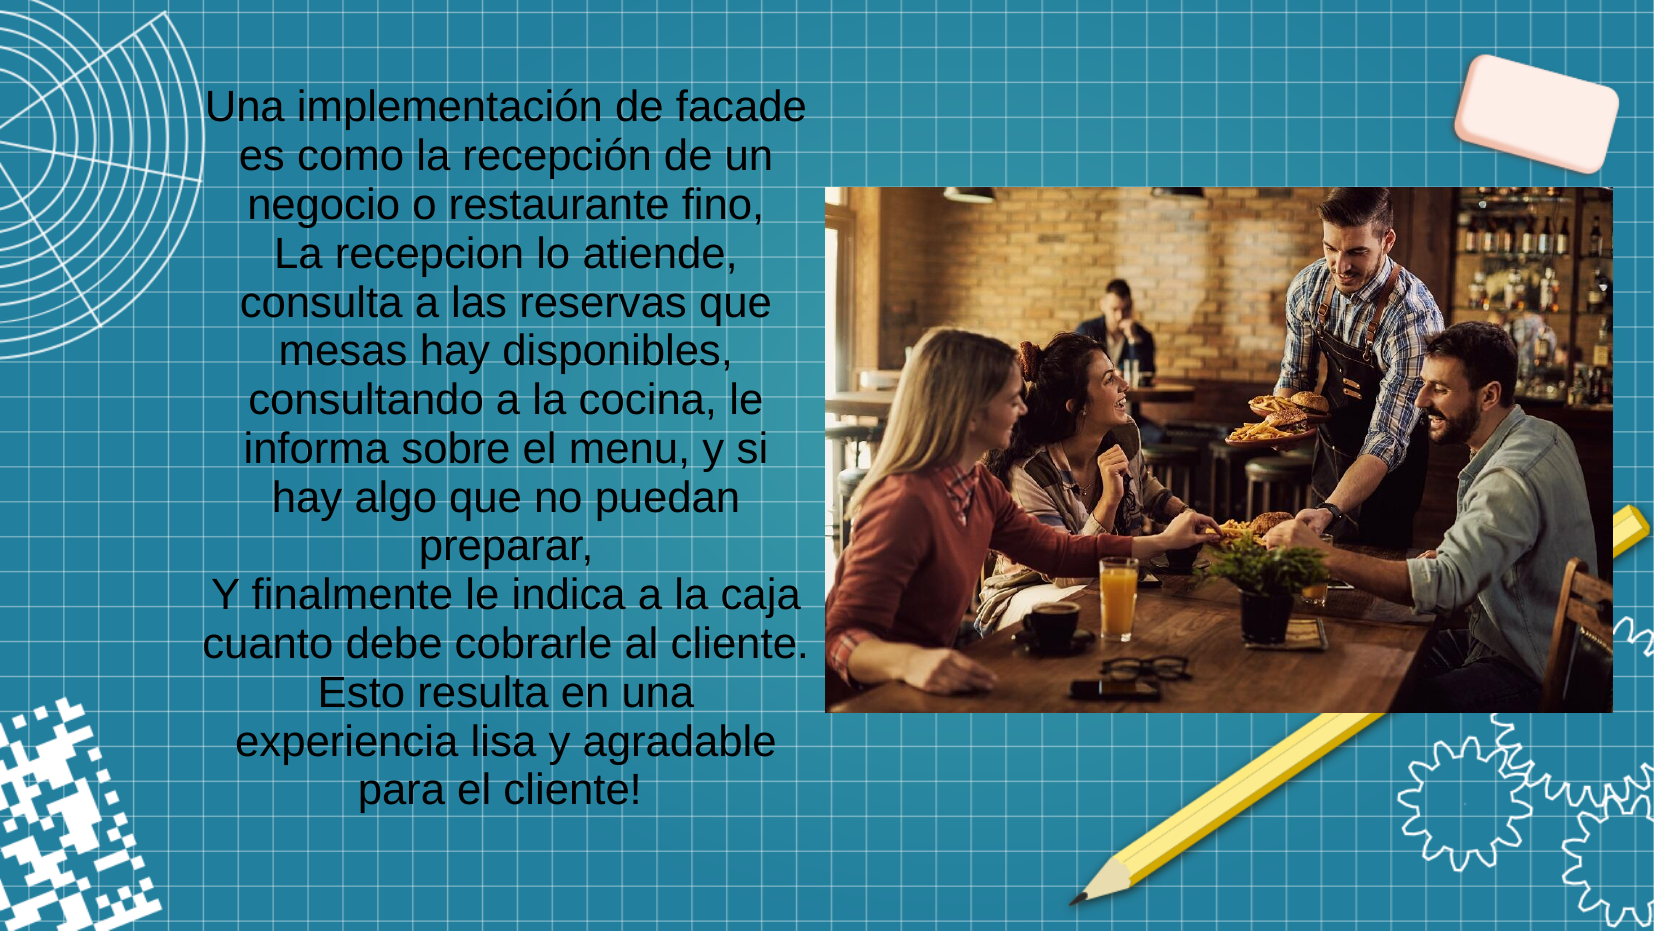

Una implementación de facade es como la recepción de un negocio o restaurante fino,
La recepcion lo atiende, consulta a las reservas que mesas hay disponibles, consultando a la cocina, le informa sobre el menu, y si hay algo que no puedan preparar,
Y finalmente le indica a la caja cuanto debe cobrarle al cliente.
Esto resulta en una experiencia lisa y agradable para el cliente!